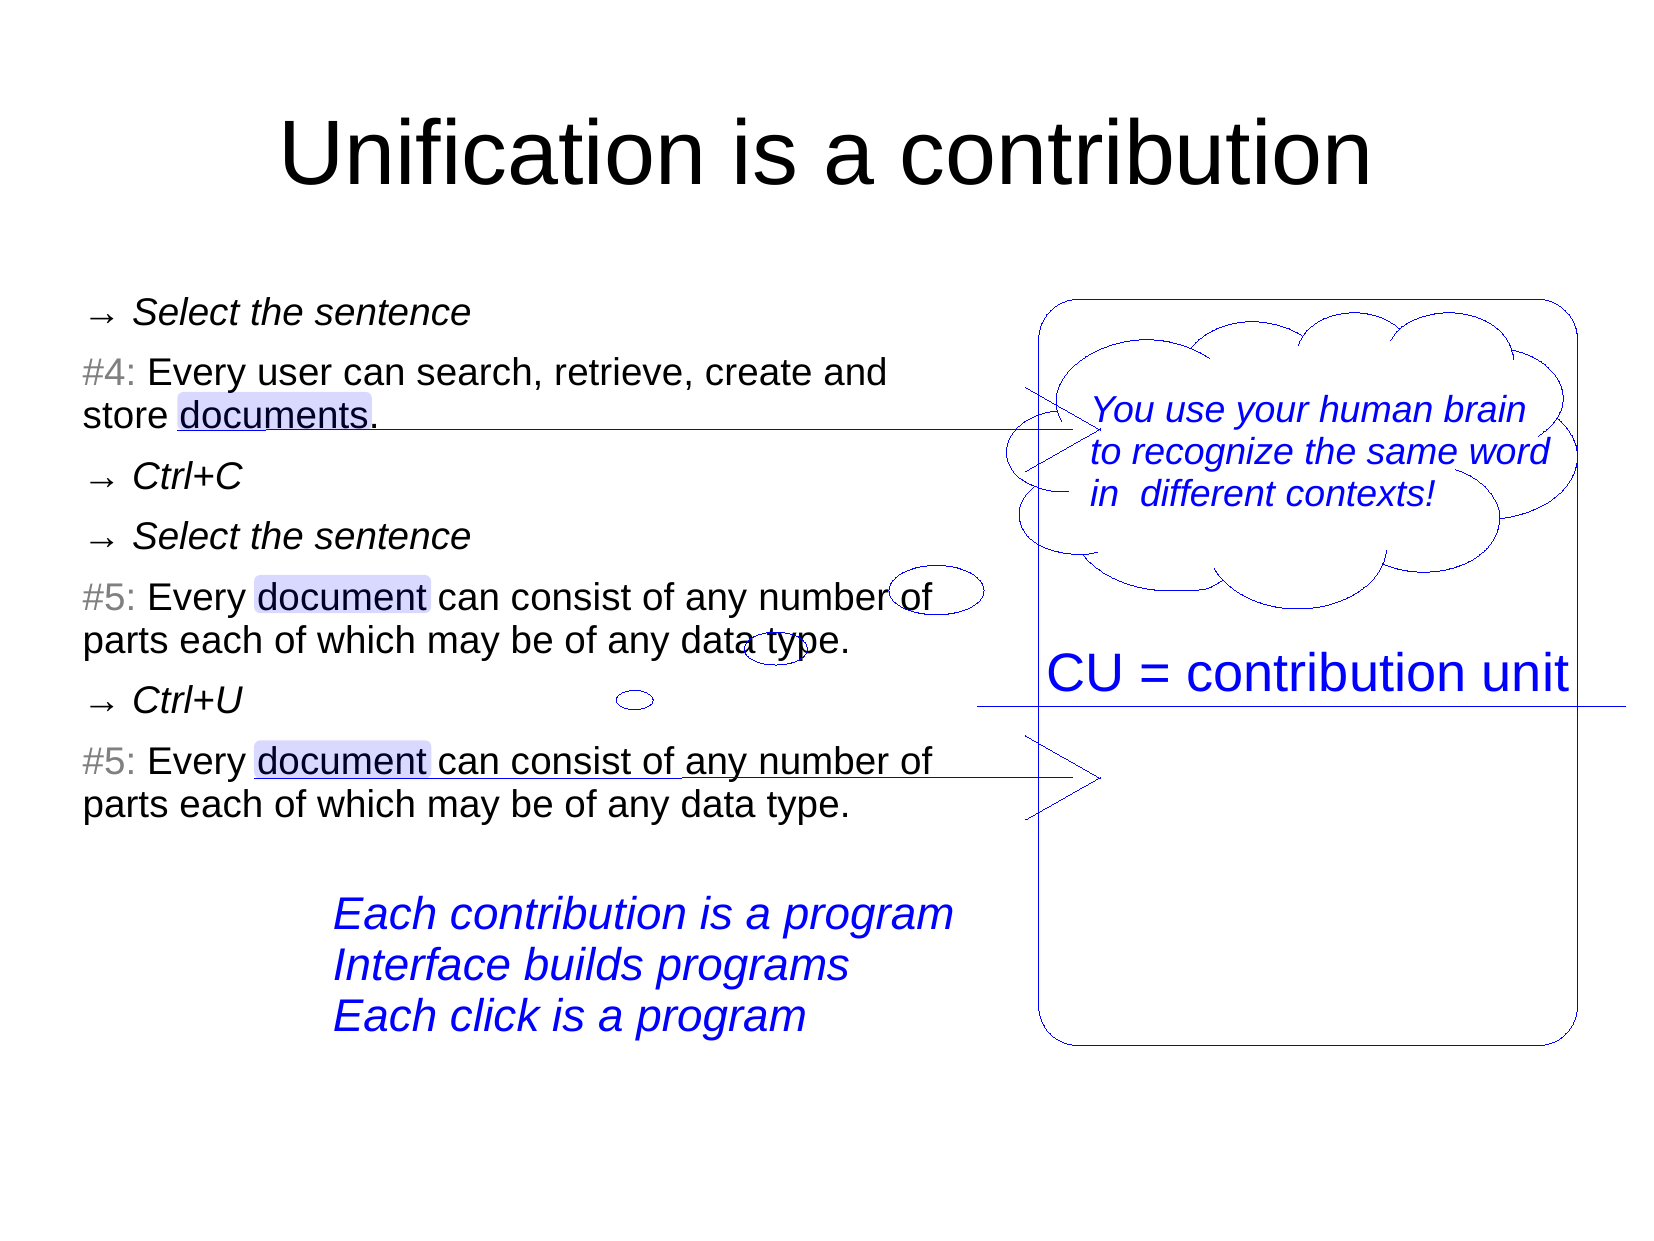

# Unification is a contribution
→ Select the sentence
#4: Every user can search, retrieve, create and store documents.
→ Ctrl+C
→ Select the sentence
#5: Every document can consist of any number of parts each of which may be of any data type.
→ Ctrl+U
#5: Every document can consist of any number of parts each of which may be of any data type.
→ Remove the 's'
#5: Every document can consist of any number of parts each of which may be of any data type.
CU = contribution unit
You use your human brain
to recognize the same word
in different contexts!
Each contribution is a program
Interface builds programs
Each click is a program